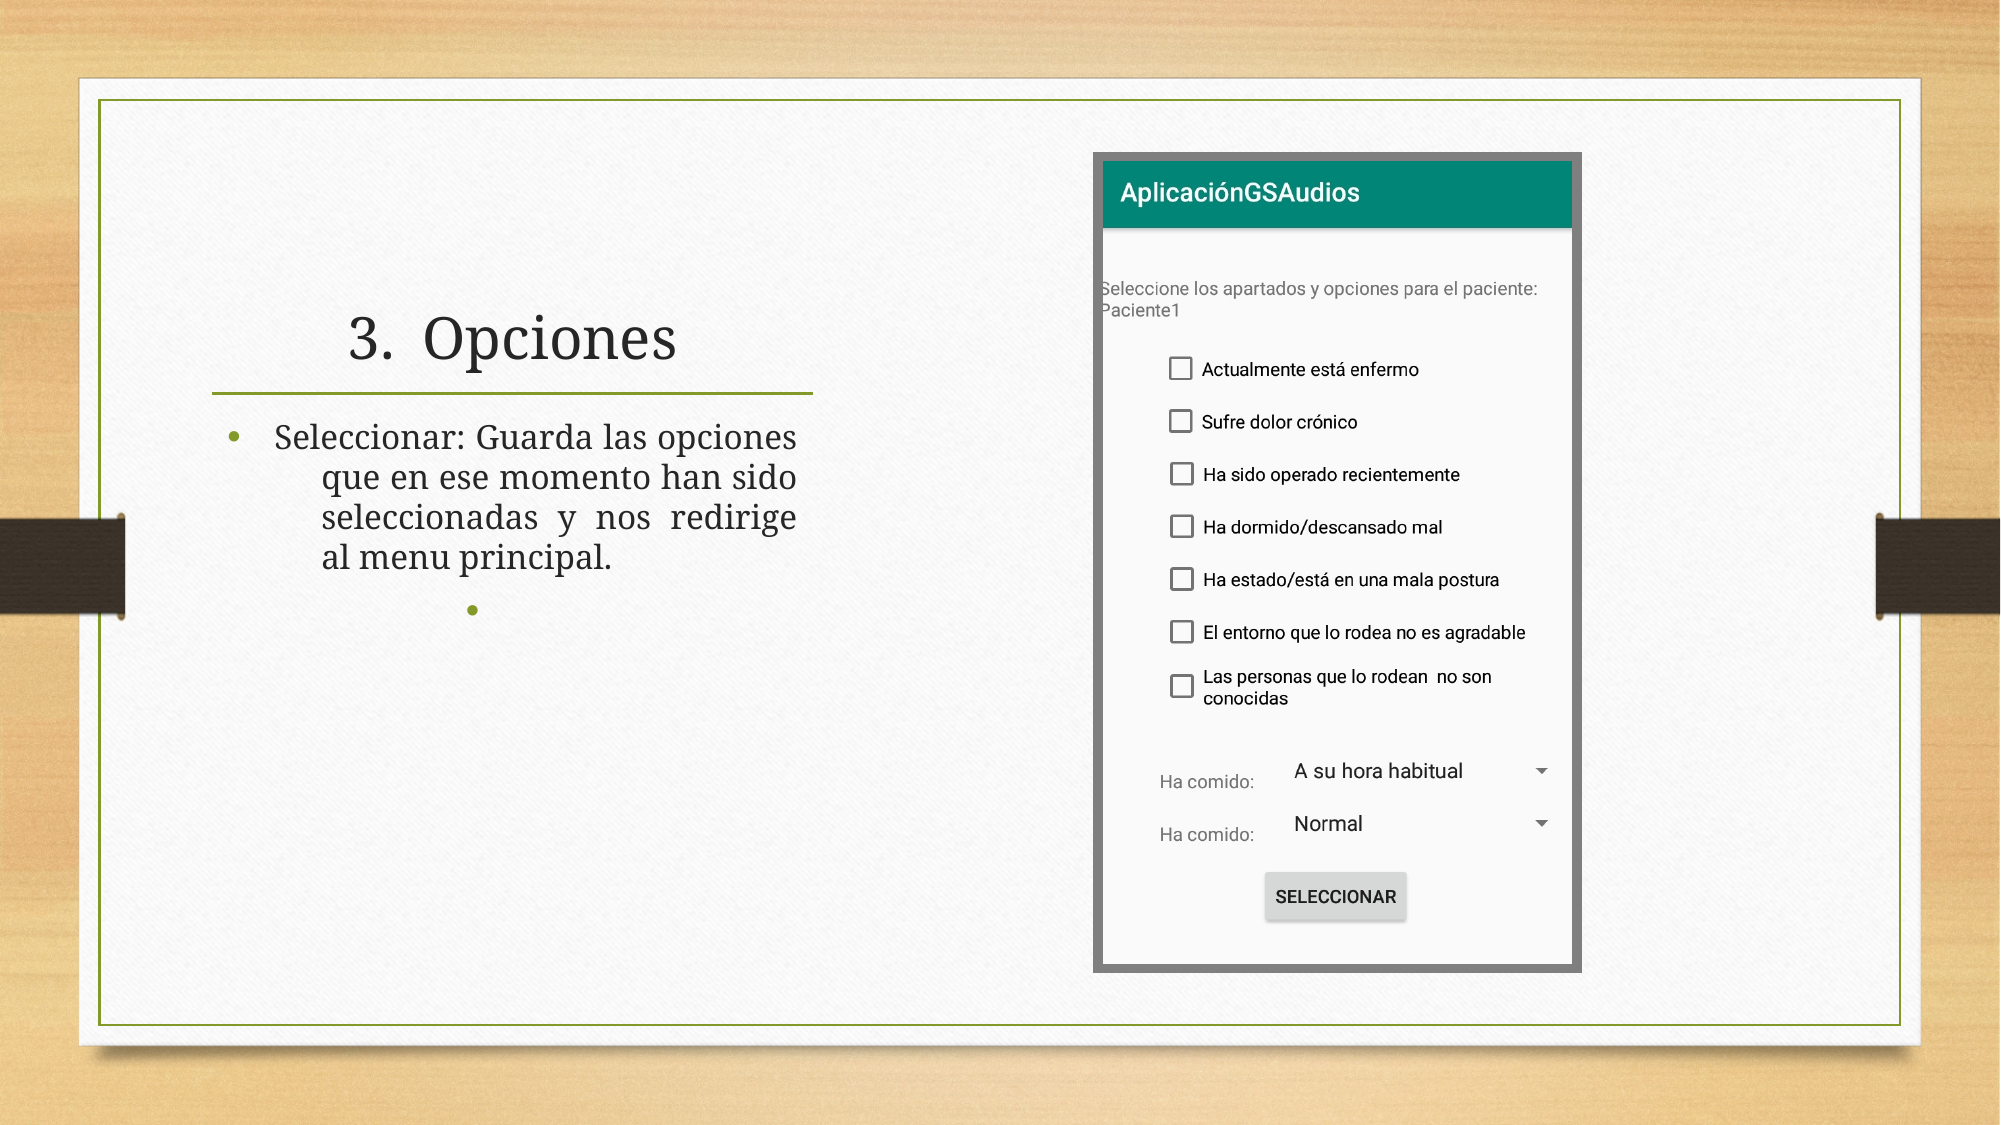

# 3.	Opciones
Seleccionar: Guarda las opciones que en ese momento han sido seleccionadas y nos redirige al menu principal.